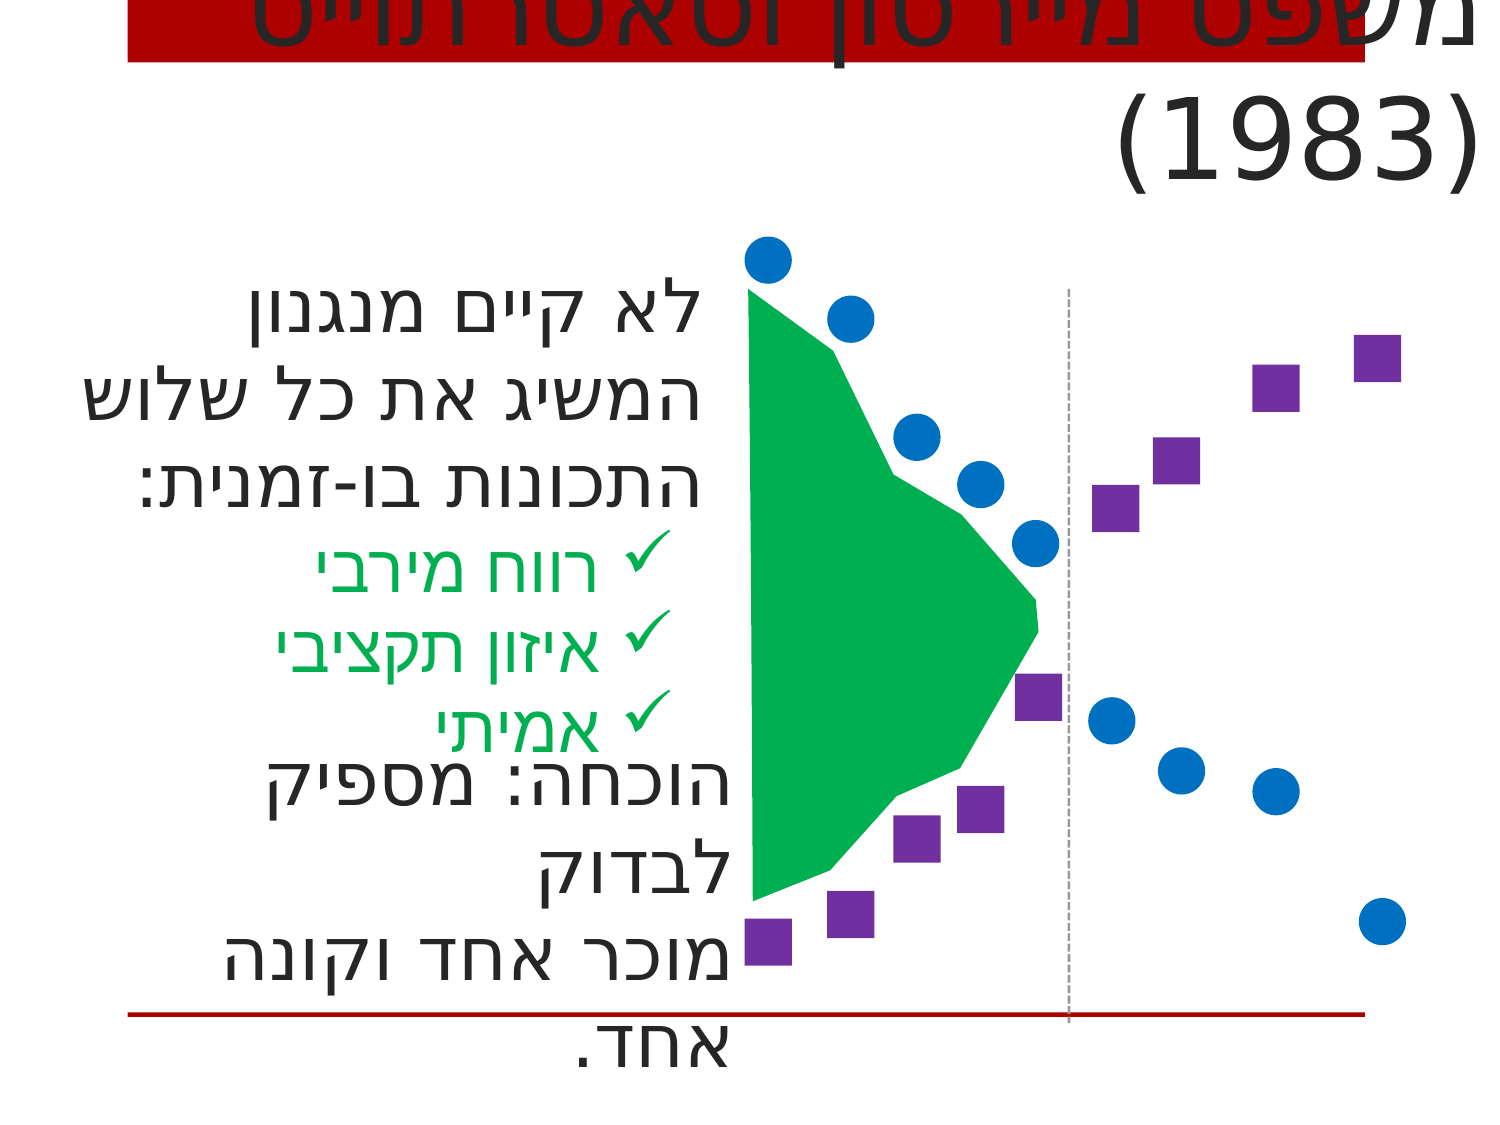

# משפט מיירסון וסאטרתוייט (1983)
לא קיים מנגנון המשיג את כל שלוש התכונות בו-זמנית:
רווח מירבי
איזון תקציבי
אמיתי
הוכחה: מספיק לבדוק
מוכר אחד וקונה אחד.